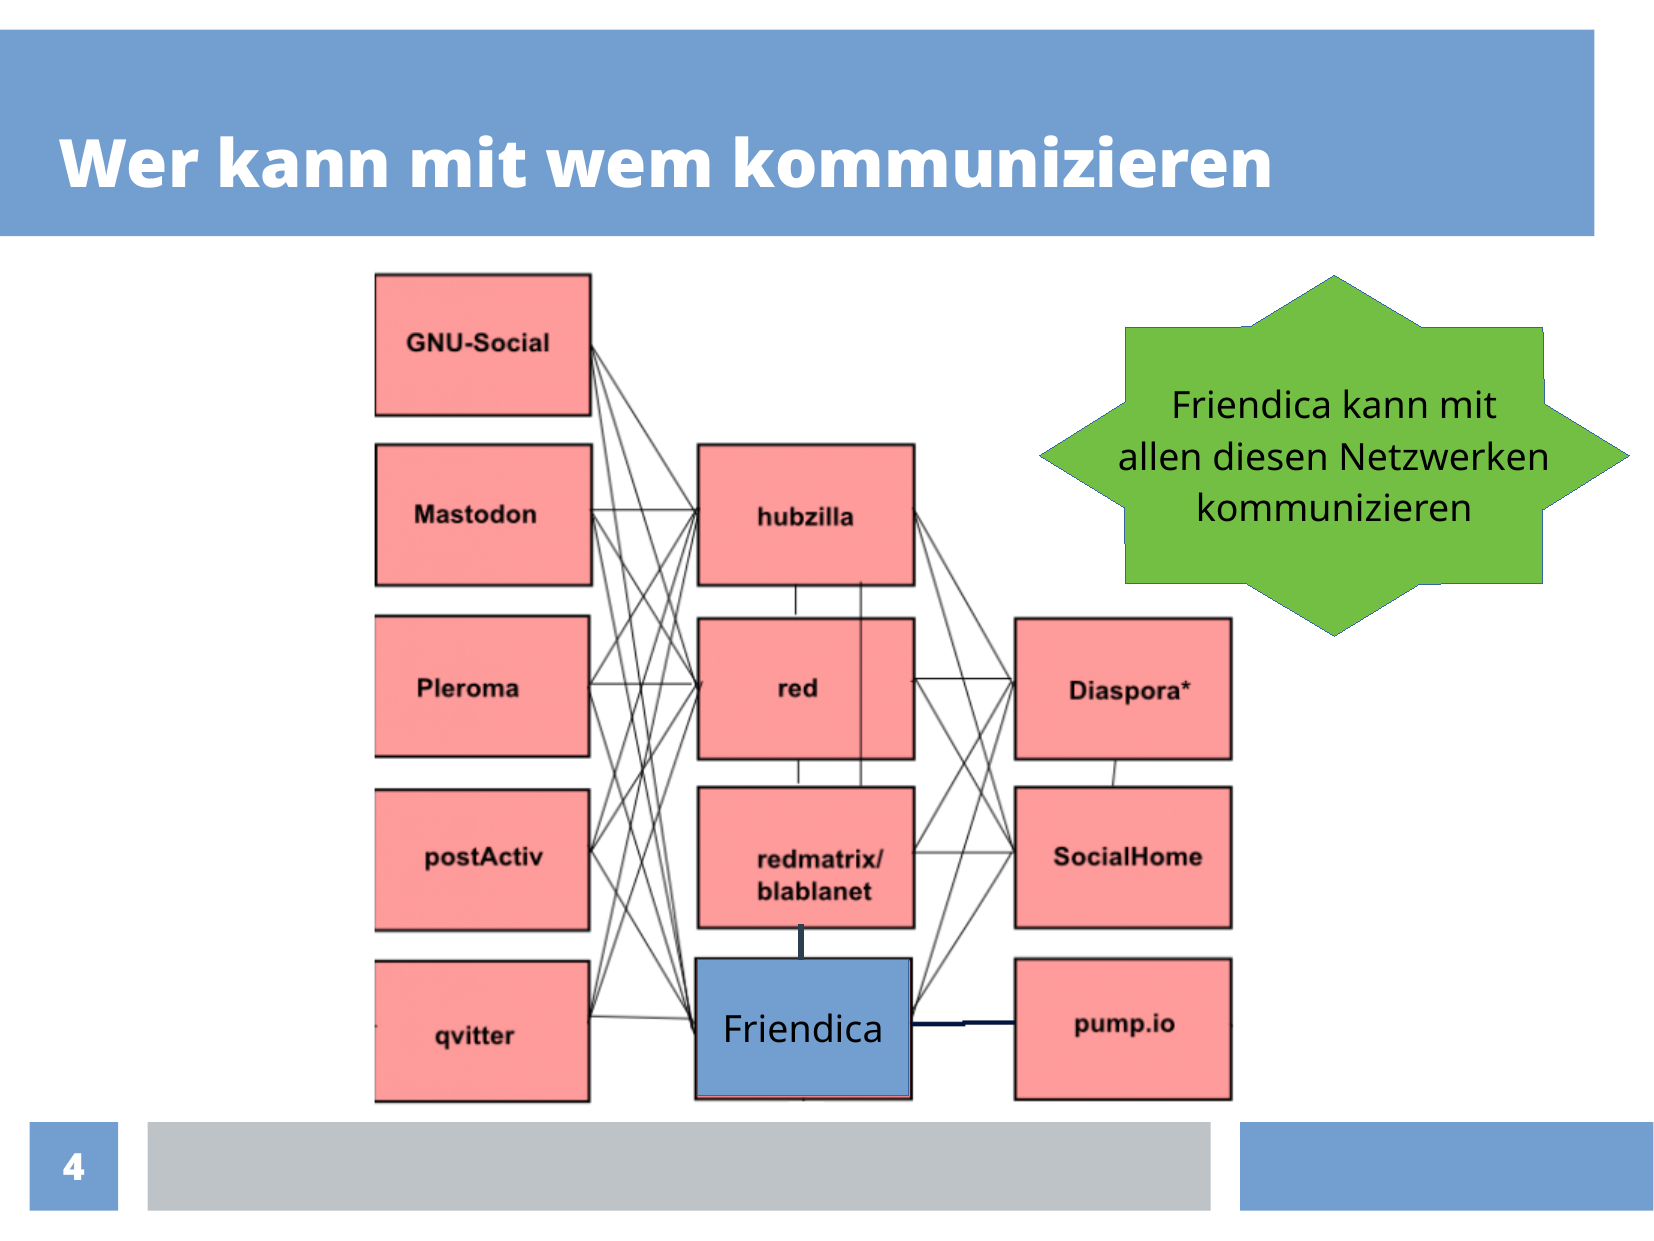

# Wer kann mit wem kommunizieren
Friendica kann mit
allen diesen Netzwerken
kommunizieren
Friendica
4